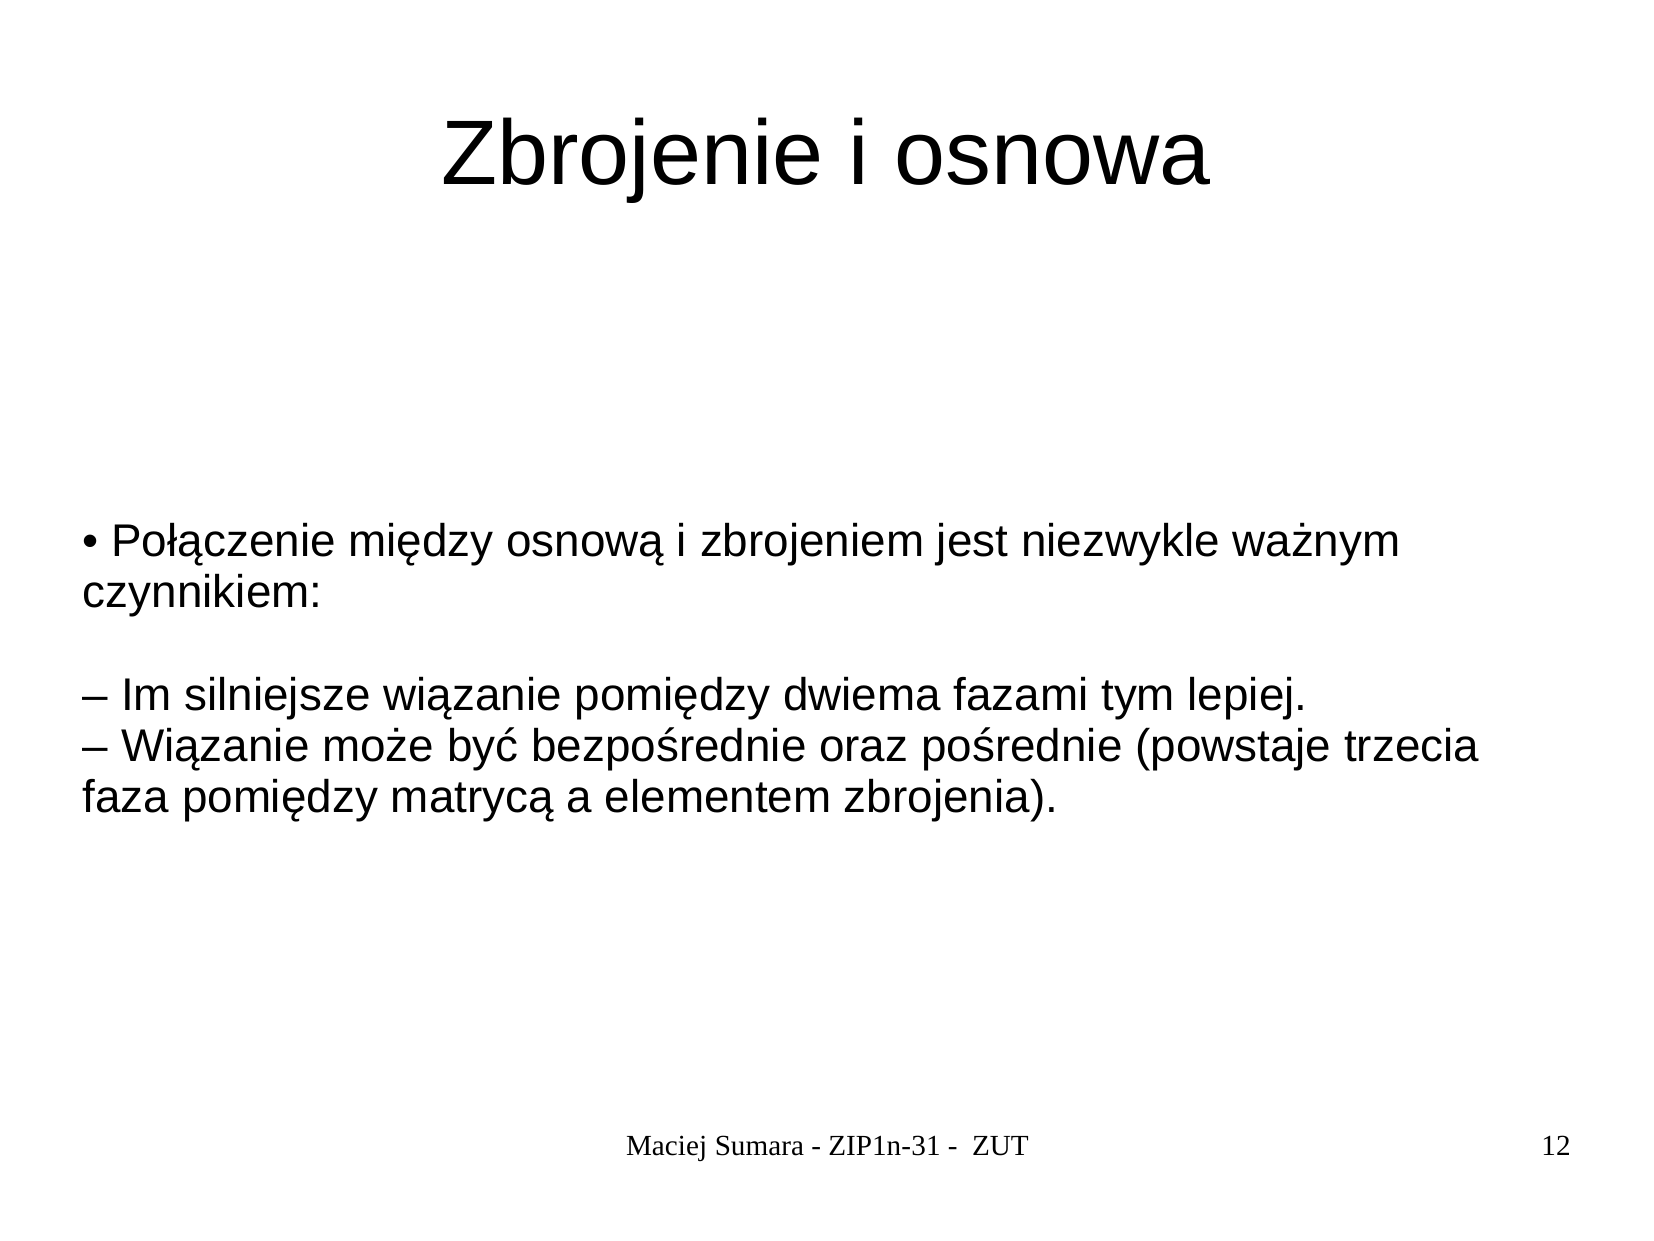

# Zbrojenie i osnowa
• Połączenie między osnową i zbrojeniem jest niezwykle ważnym czynnikiem:
– Im silniejsze wiązanie pomiędzy dwiema fazami tym lepiej.
– Wiązanie może być bezpośrednie oraz pośrednie (powstaje trzecia faza pomiędzy matrycą a elementem zbrojenia).
Maciej Sumara - ZIP1n-31 - ZUT
12